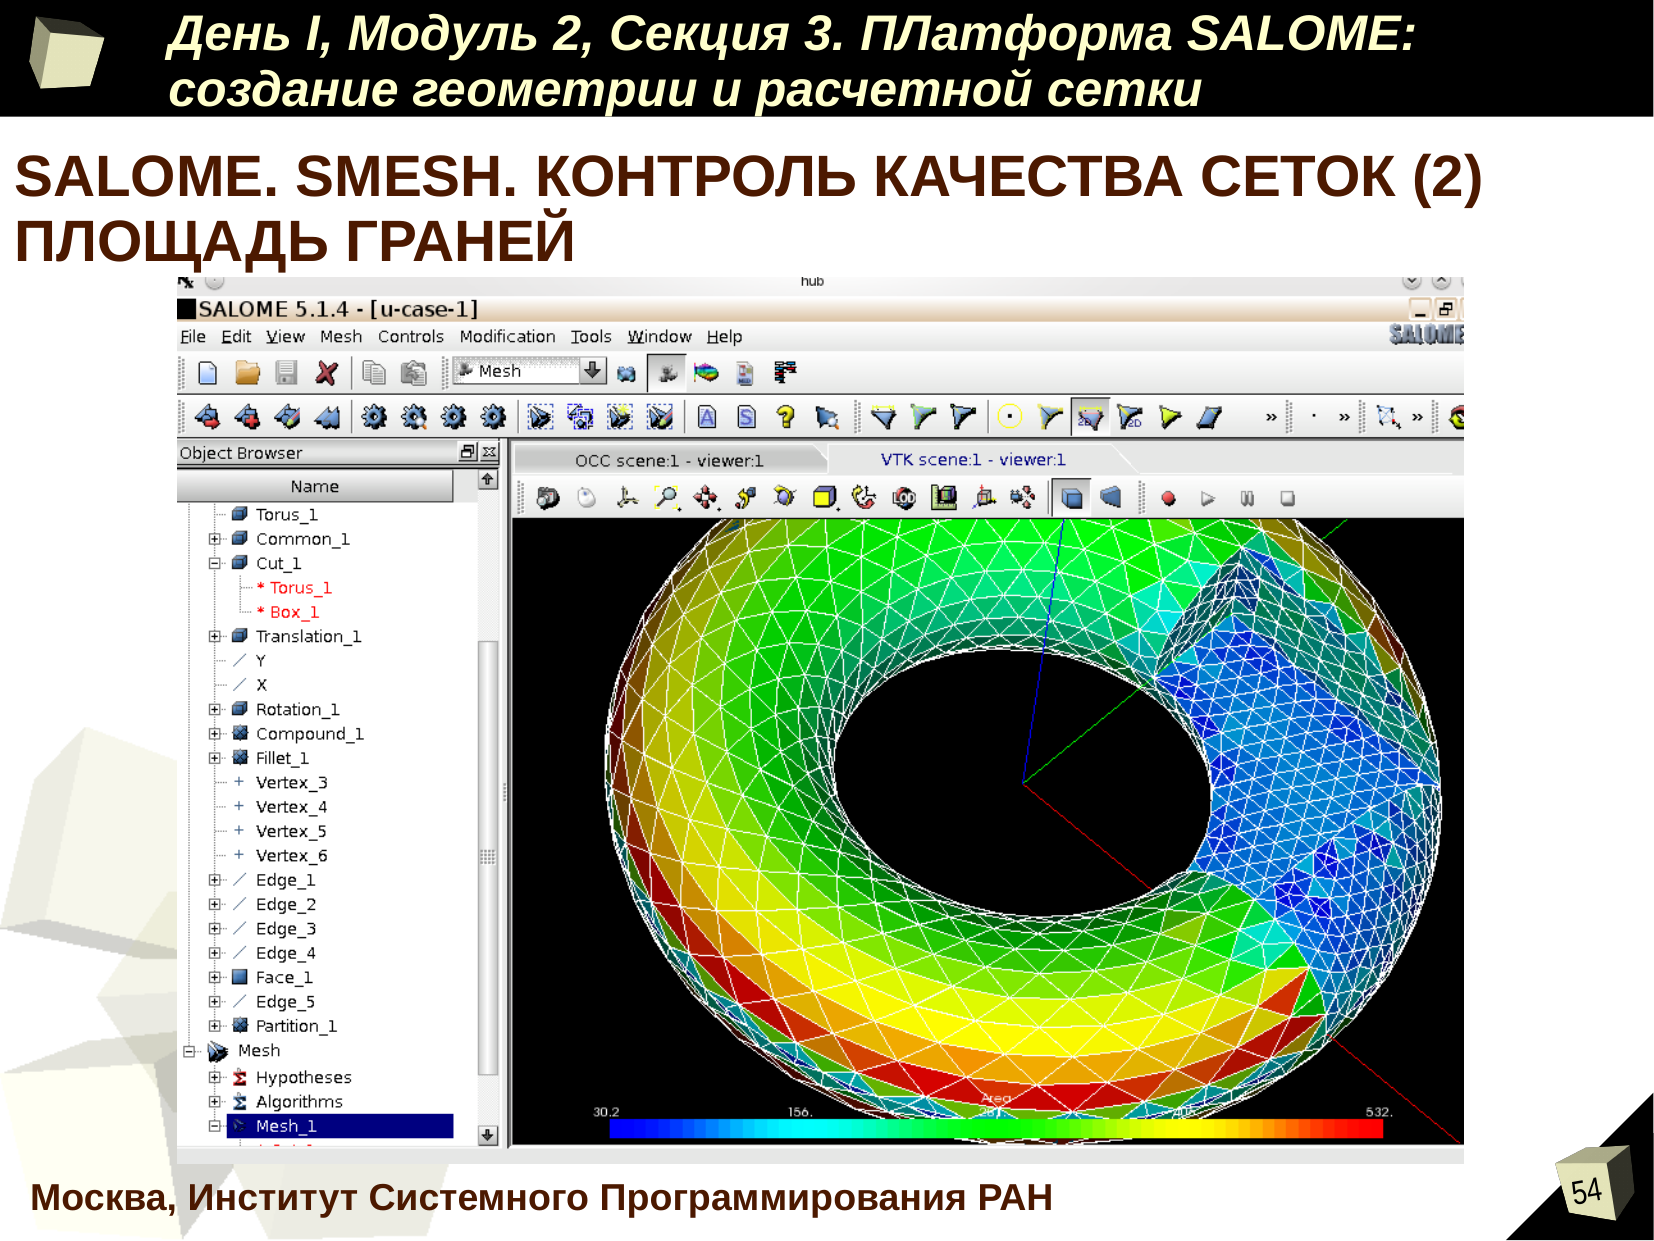

SALOME. SMESH. КОНТРОЛЬ КАЧЕСТВА СЕТОК (2)
ПЛОЩАДЬ ГРАНЕЙ